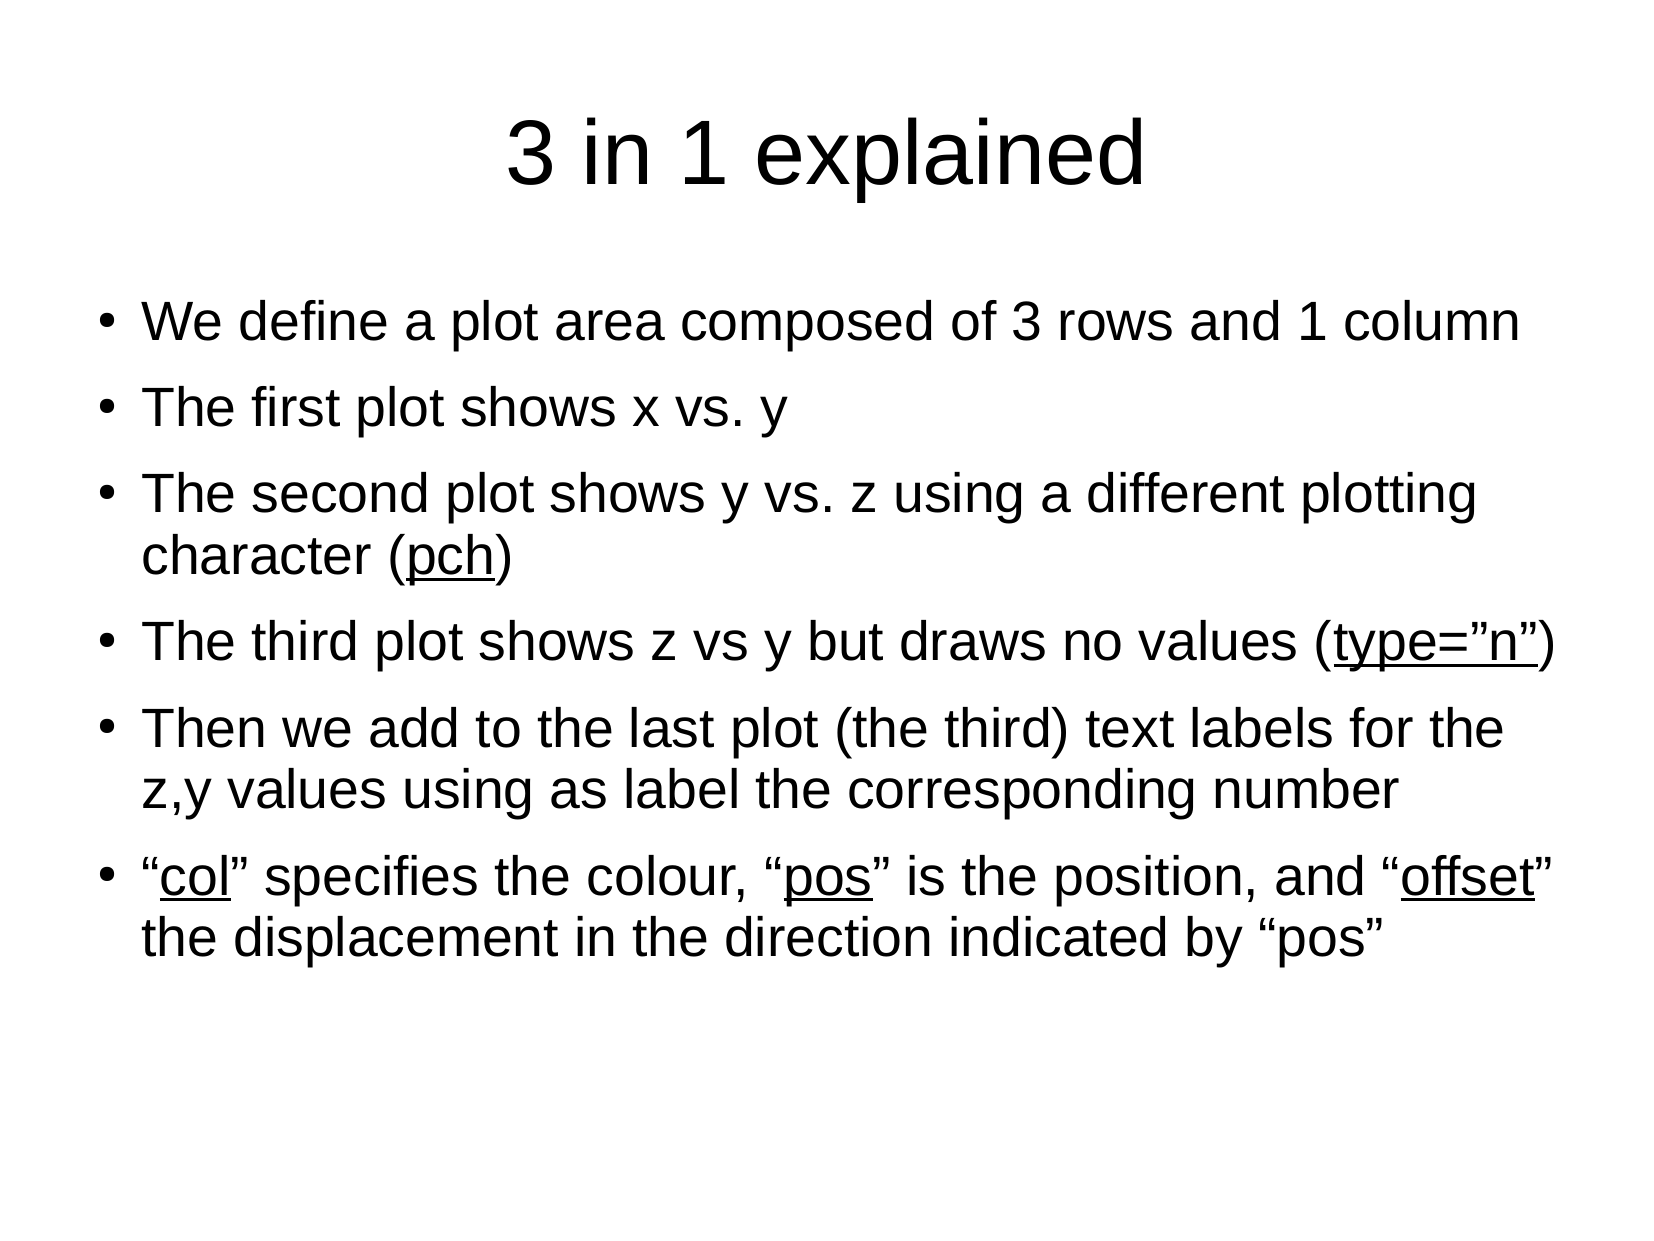

# 3 in 1 explained
We define a plot area composed of 3 rows and 1 column
The first plot shows x vs. y
The second plot shows y vs. z using a different plotting character (pch)
The third plot shows z vs y but draws no values (type=”n”)
Then we add to the last plot (the third) text labels for the z,y values using as label the corresponding number
“col” specifies the colour, “pos” is the position, and “offset” the displacement in the direction indicated by “pos”